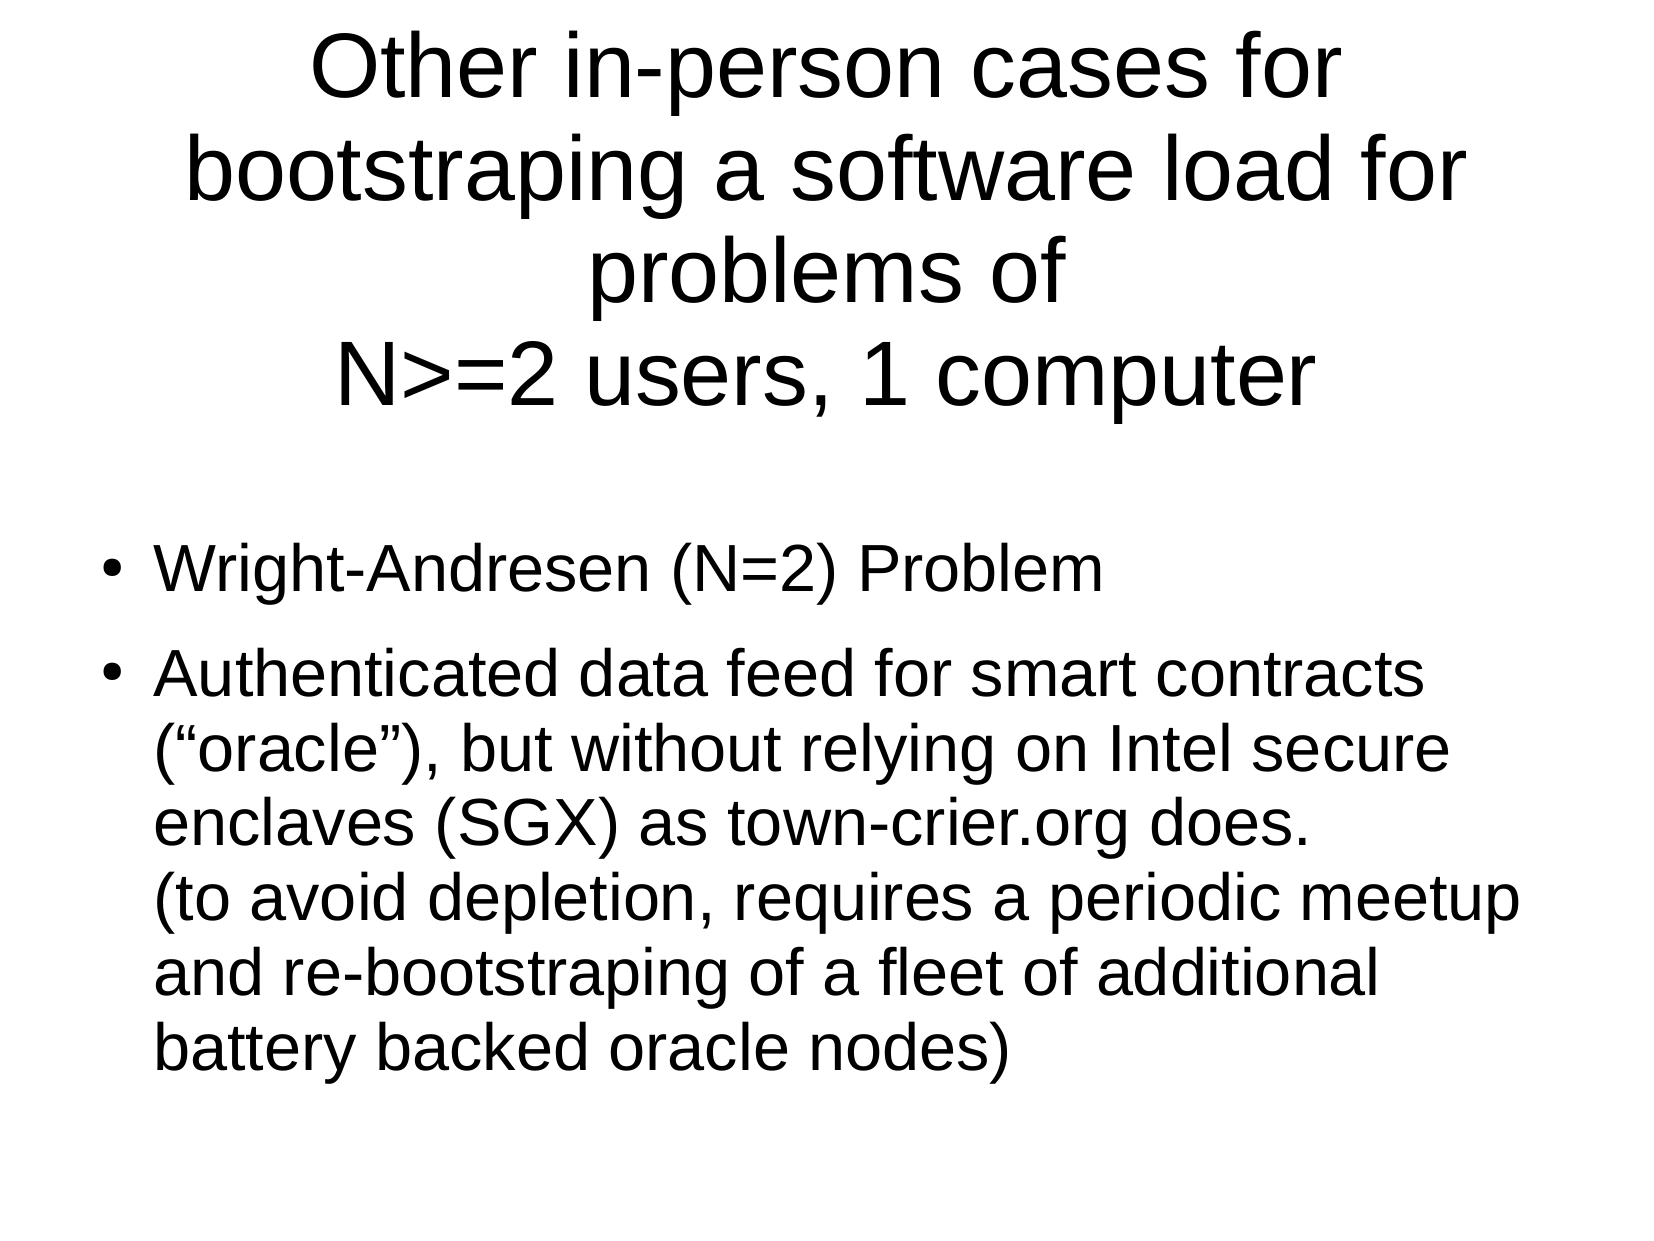

# Other in-person cases for bootstraping a software load for problems of N>=2 users, 1 computer
Wright-Andresen (N=2) Problem
Authenticated data feed for smart contracts (“oracle”), but without relying on Intel secure enclaves (SGX) as town-crier.org does.
(to avoid depletion, requires a periodic meetup and re-bootstraping of a fleet of additional battery backed oracle nodes)